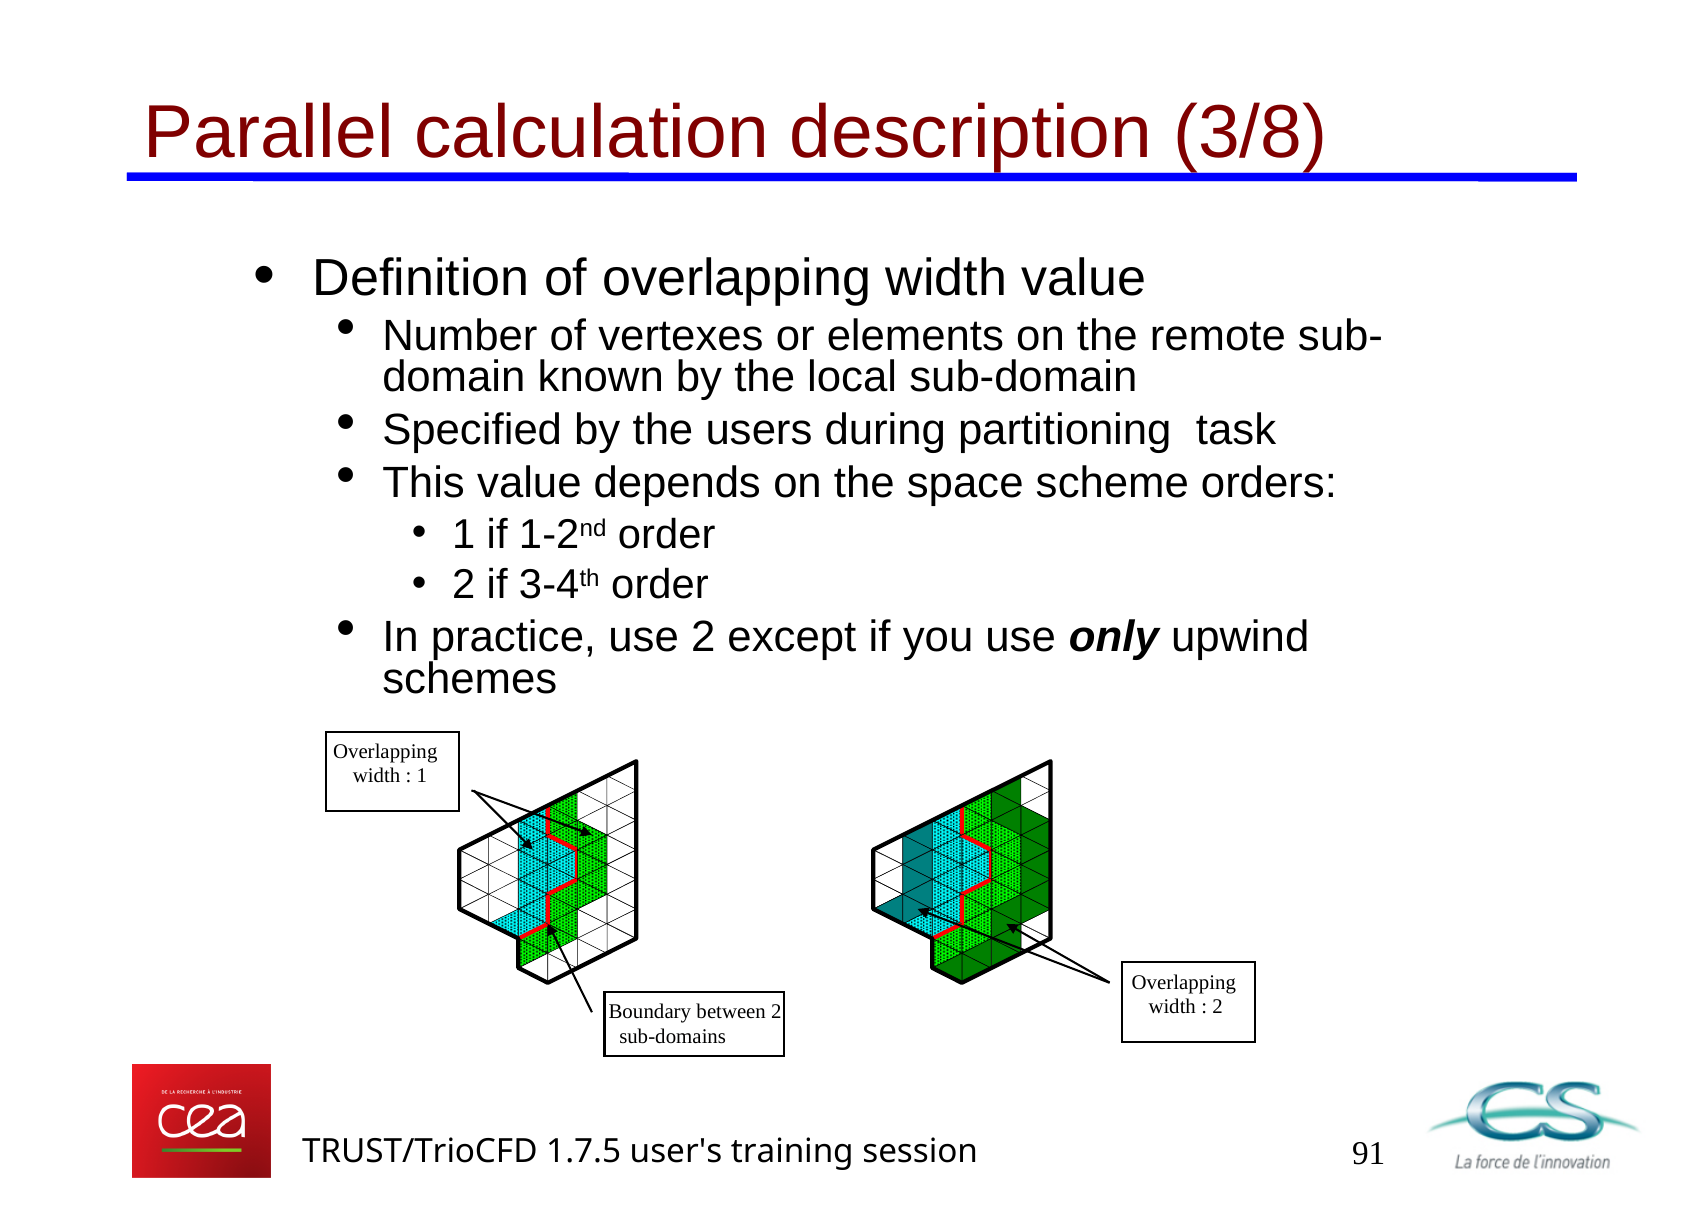

# Parallel calculation description (3/8)
Definition of overlapping width value
Number of vertexes or elements on the remote sub-domain known by the local sub-domain
Specified by the users during partitioning task
This value depends on the space scheme orders:
1 if 1-2nd order
2 if 3-4th order
In practice, use 2 except if you use only upwind schemes
 Overlapping
width : 1
 Overlapping
width : 2
Boundary between 2
sub-domains
TRUST/TrioCFD 1.7.5 user's training session
91